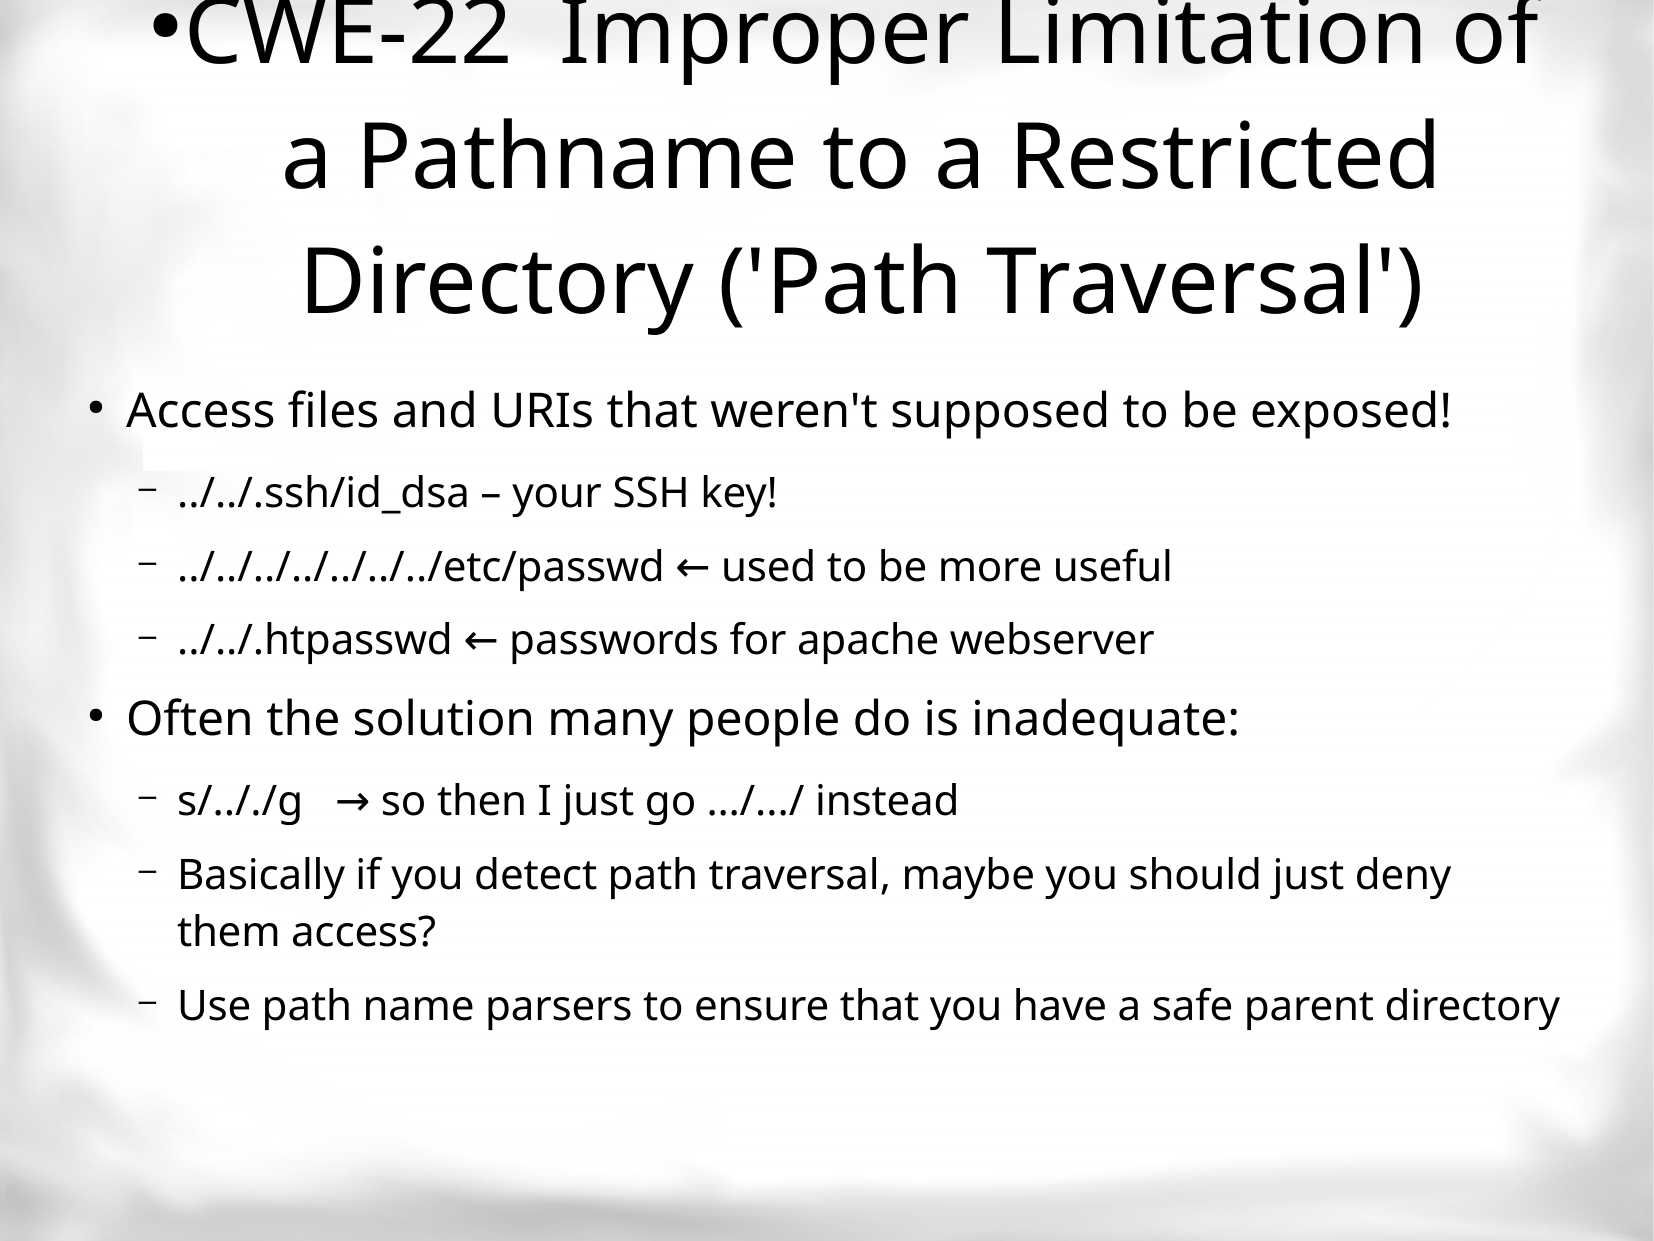

# CWE-22 	Improper Limitation of a Pathname to a Restricted Directory ('Path Traversal')
Access files and URIs that weren't supposed to be exposed!
../../.ssh/id_dsa – your SSH key!
../../../../../../../etc/passwd ← used to be more useful
../../.htpasswd ← passwords for apache webserver
Often the solution many people do is inadequate:
s/.././g → so then I just go …/.../ instead
Basically if you detect path traversal, maybe you should just deny them access?
Use path name parsers to ensure that you have a safe parent directory